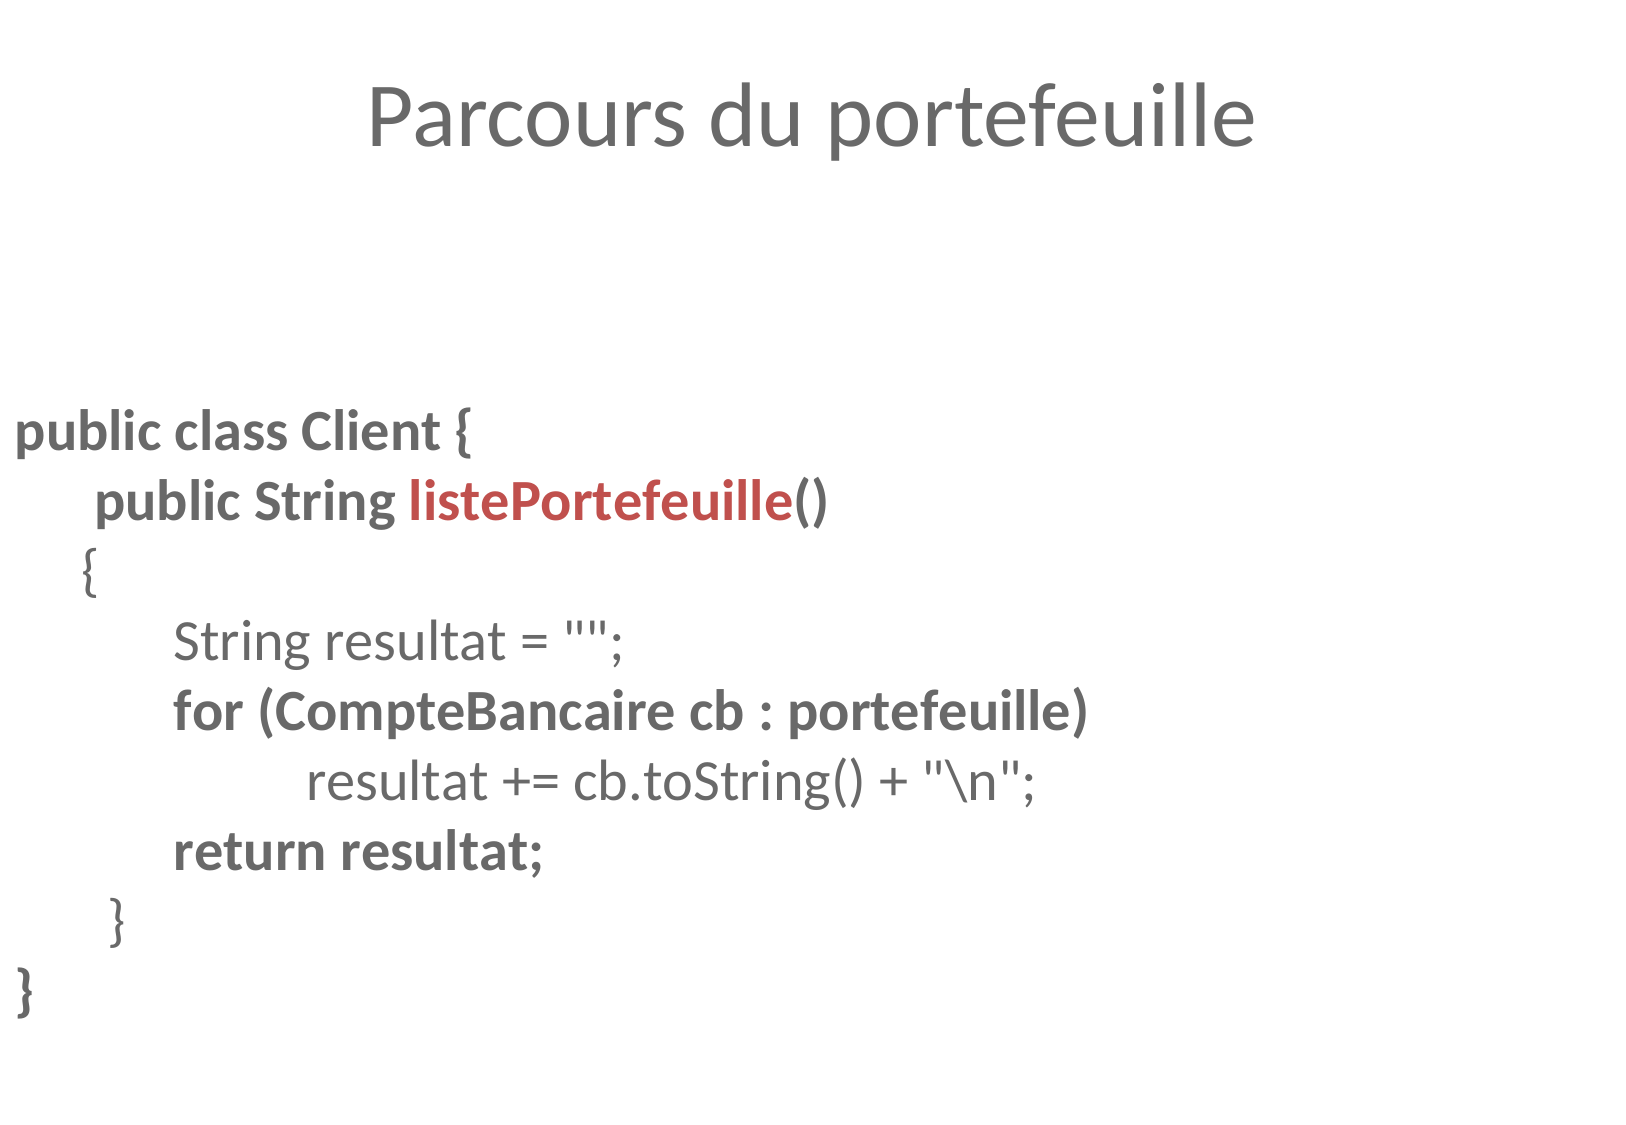

# Parcours du portefeuille
public class Client {
 public String listePortefeuille()
 {
 String resultat = "";
 for (CompteBancaire cb : portefeuille)
 resultat += cb.toString() + "\n";
 return resultat;
 }
}